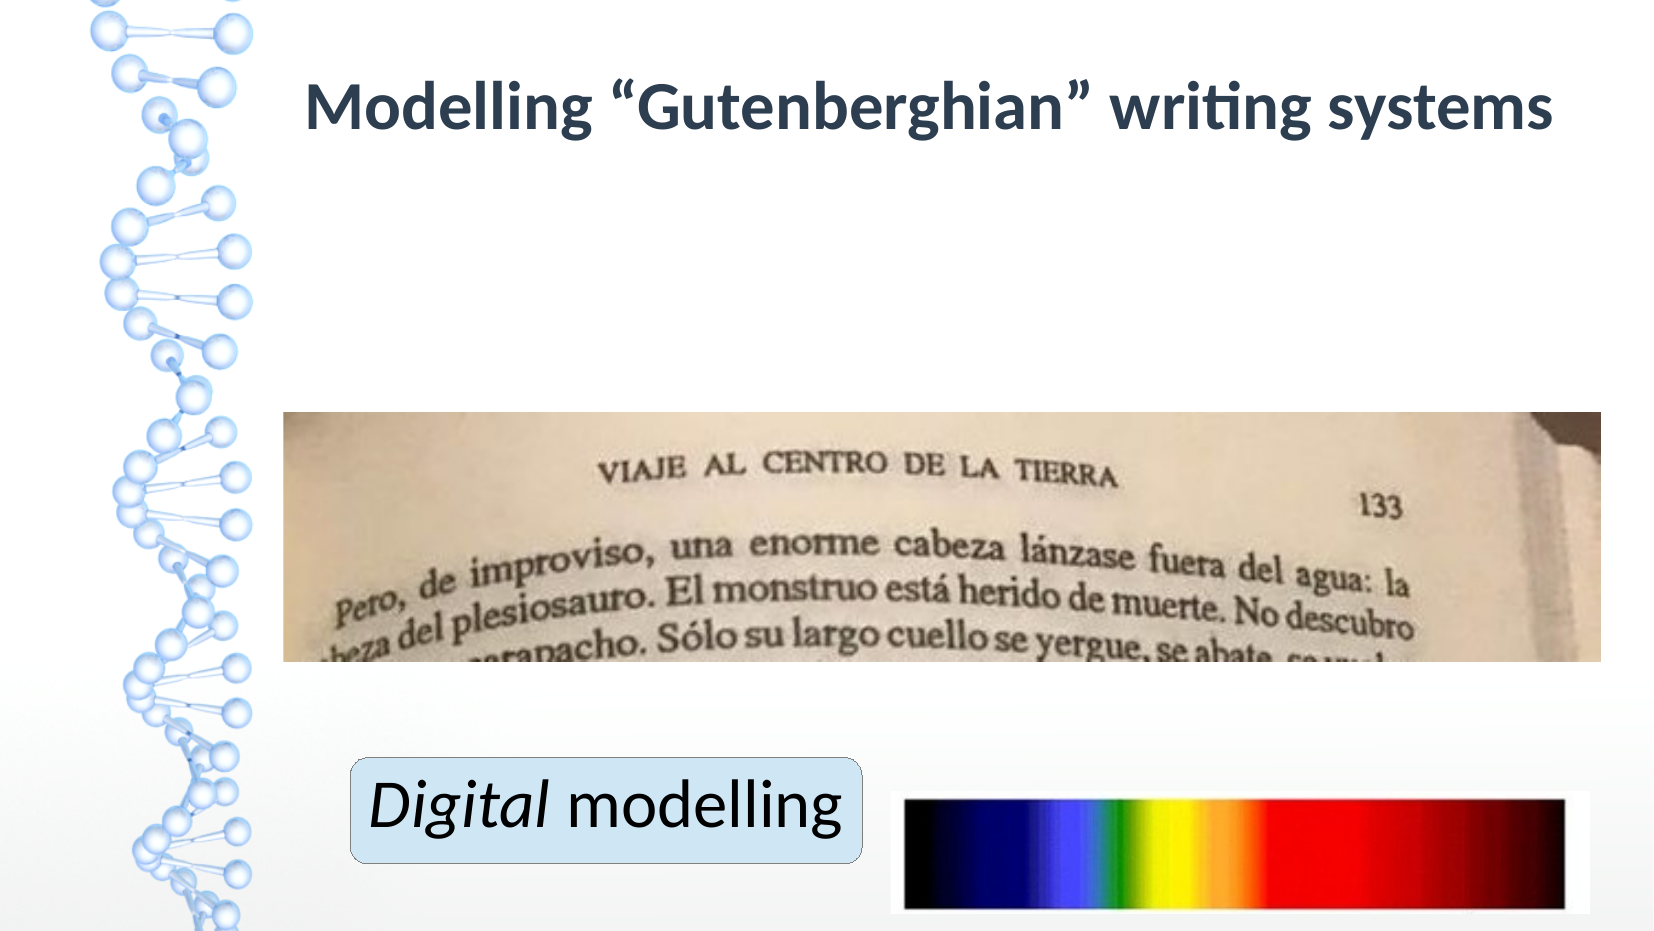

# Modelling “Gutenberghian” writing systems
Digital modelling